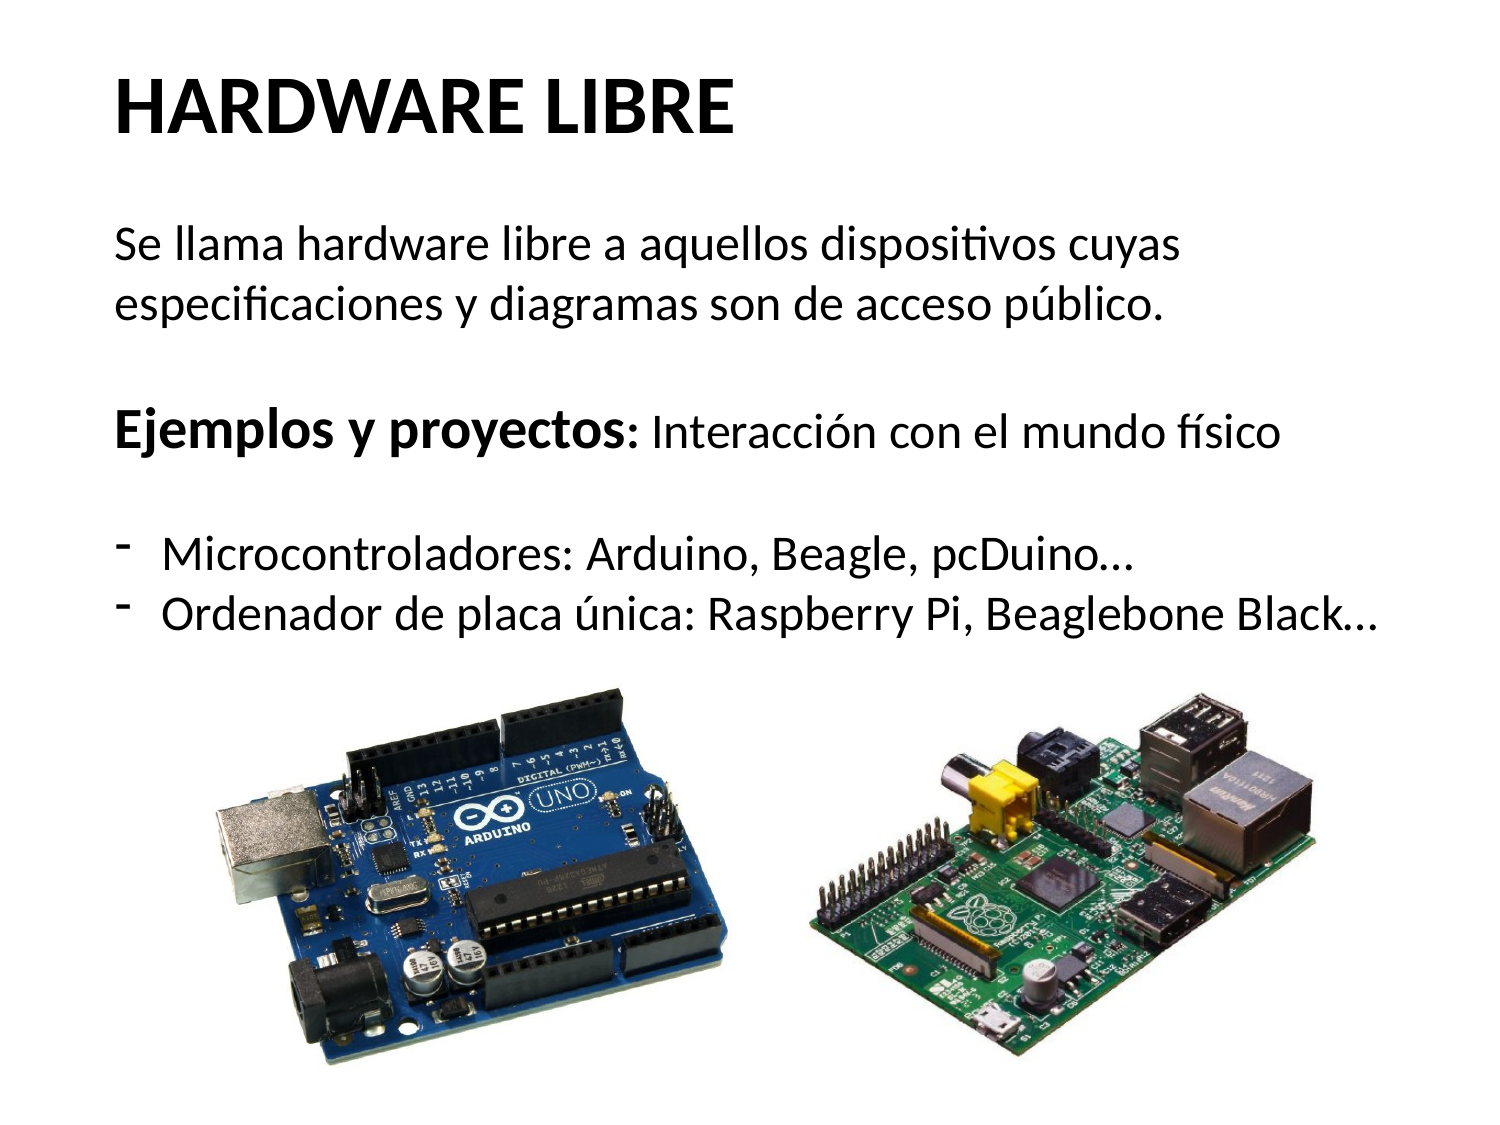

HARDWARE LIBRE
Se llama hardware libre a aquellos dispositivos cuyas especificaciones y diagramas son de acceso público.
Ejemplos y proyectos: Interacción con el mundo físico
Microcontroladores: Arduino, Beagle, pcDuino…
Ordenador de placa única: Raspberry Pi, Beaglebone Black…